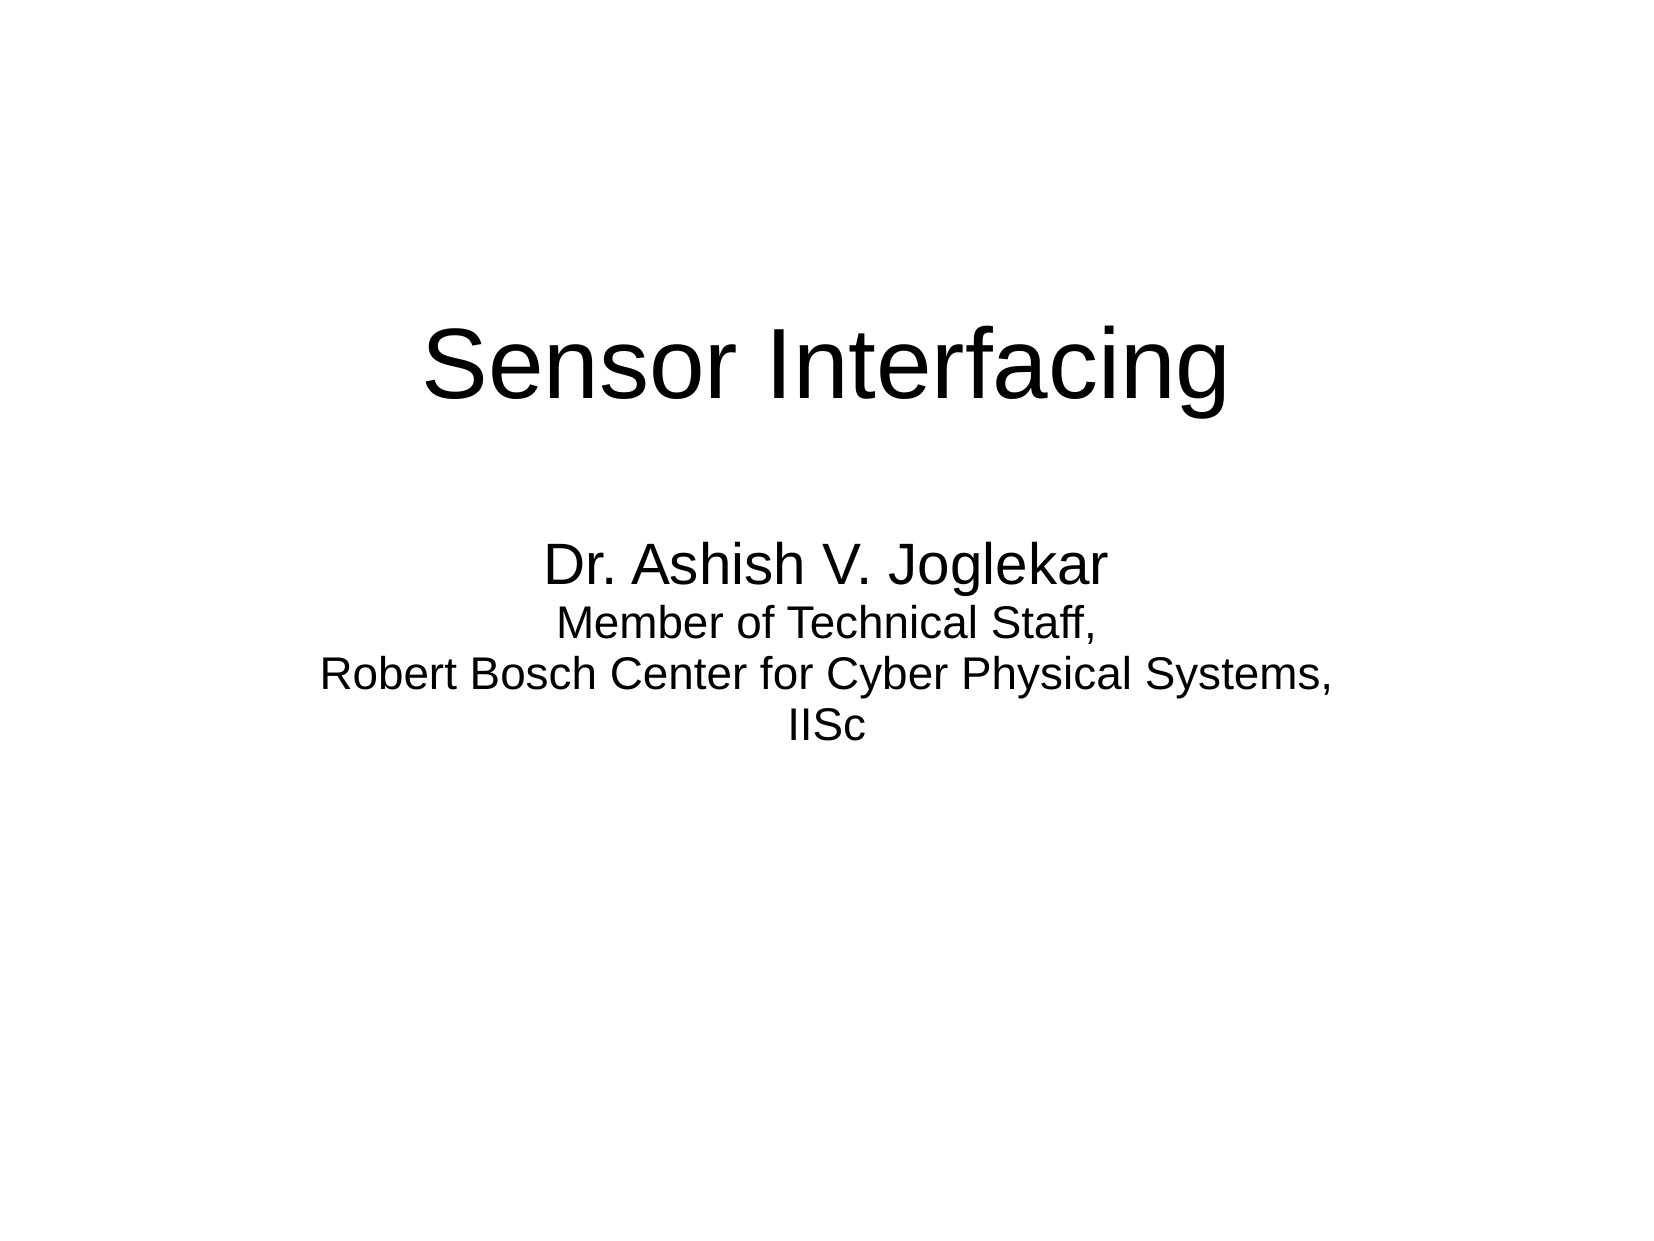

# Sensor Interfacing
Dr. Ashish V. Joglekar
Member of Technical Staff,
Robert Bosch Center for Cyber Physical Systems,
IISc